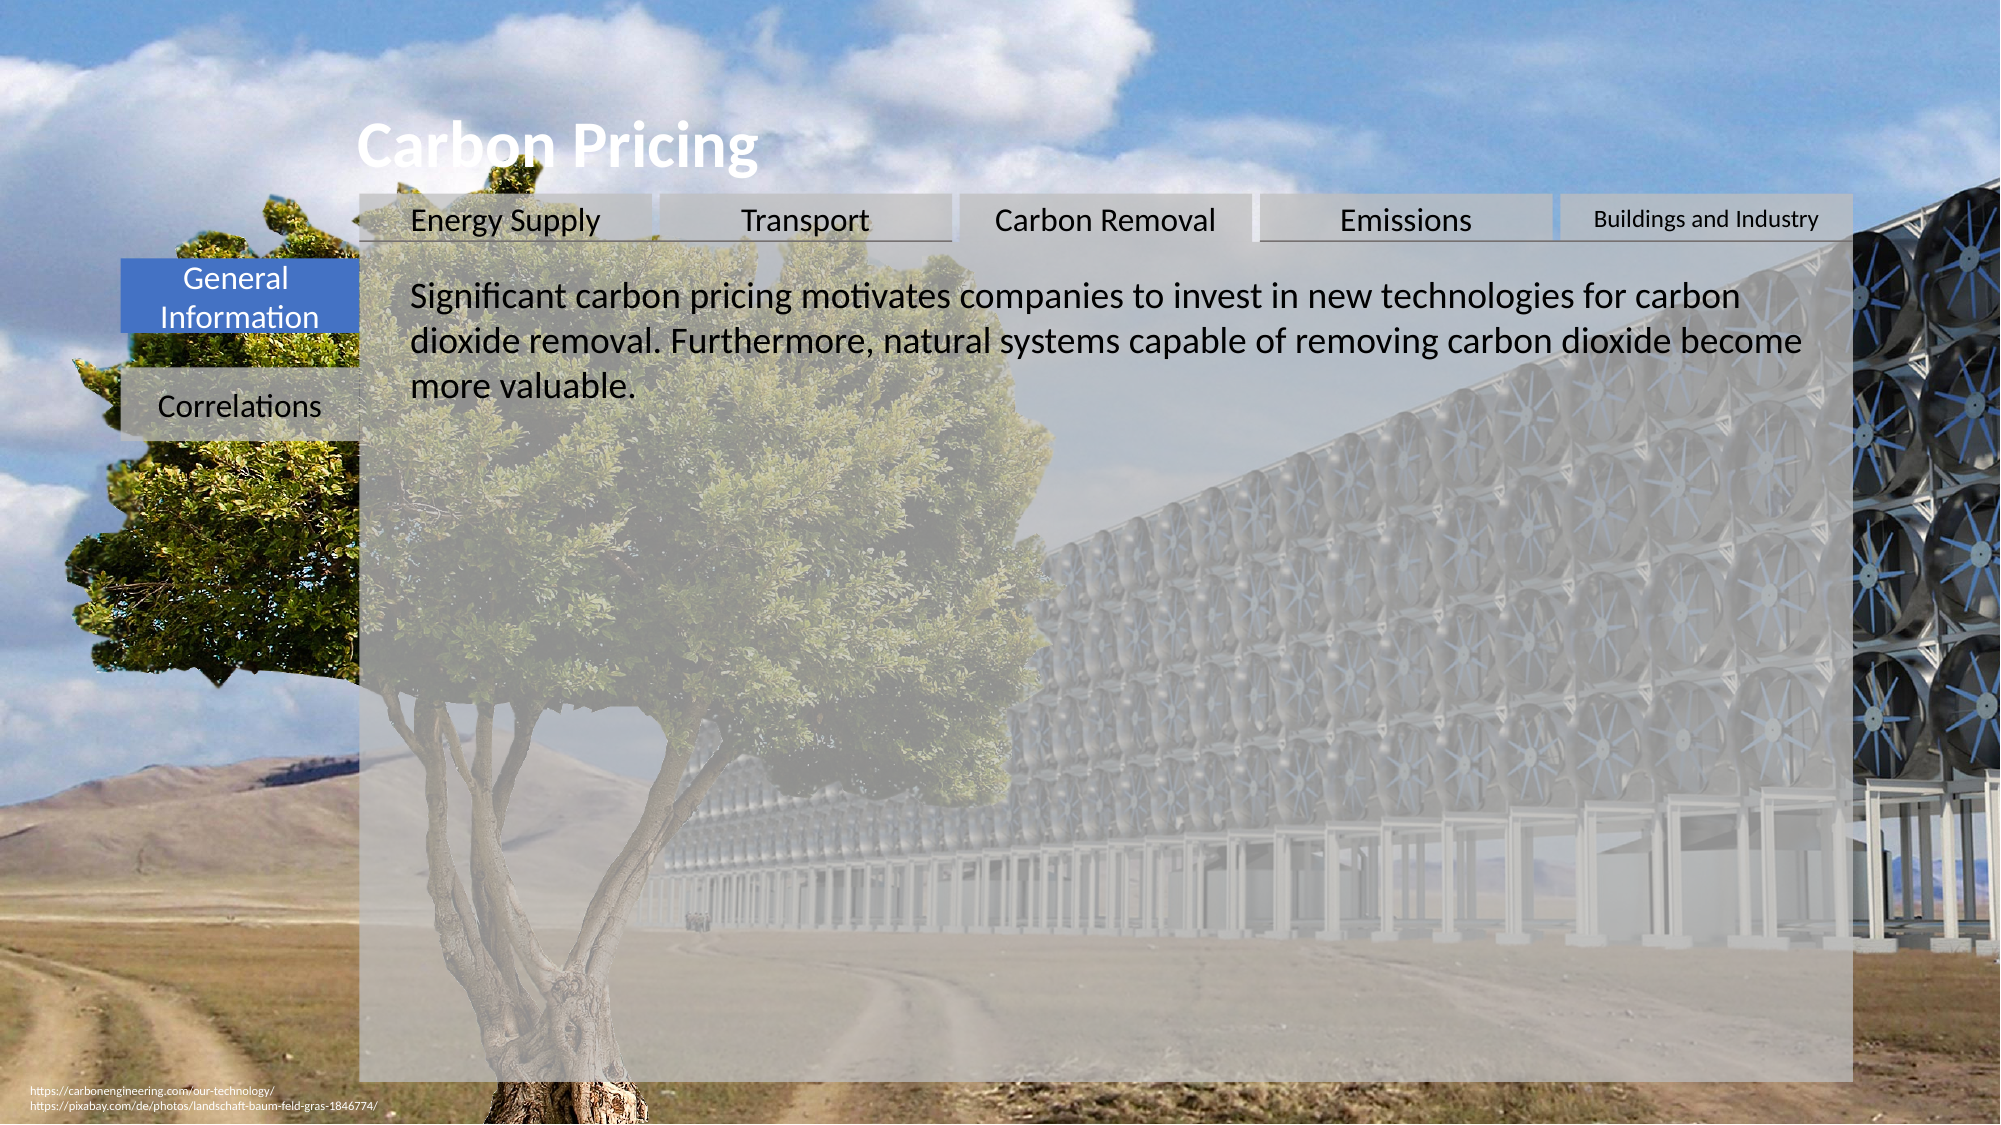

Carbon Pricing
Energy Supply
Transport
Carbon Removal
Emissions
Buildings and Industry
General
Information
Significant carbon pricing motivates companies to invest in new technologies for carbon dioxide removal. Furthermore, natural systems capable of removing carbon dioxide become more valuable.
Correlations
https://carbonengineering.com/our-technology/
https://pixabay.com/de/photos/landschaft-baum-feld-gras-1846774/